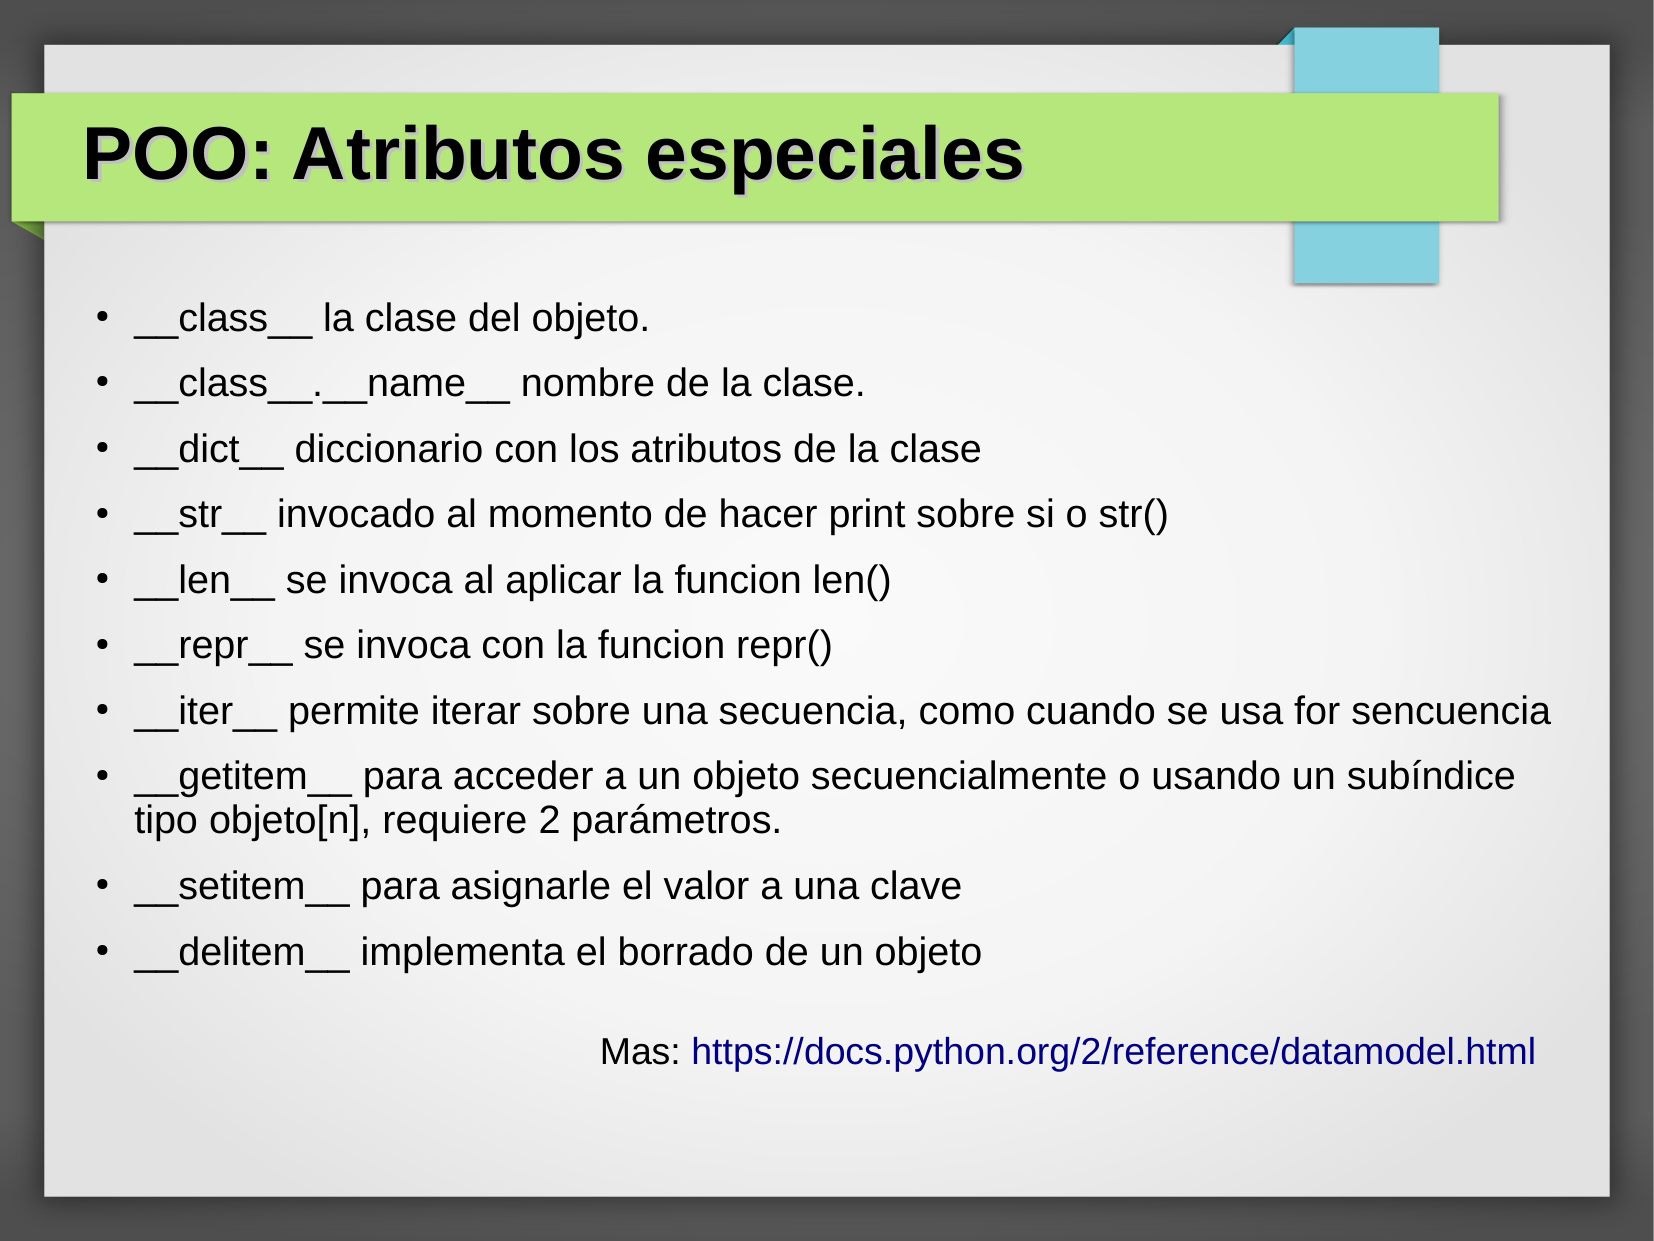

# POO: Atributos especiales
__class__ la clase del objeto.
__class__.__name__ nombre de la clase.
__dict__ diccionario con los atributos de la clase
__str__ invocado al momento de hacer print sobre si o str()
__len__ se invoca al aplicar la funcion len()
__repr__ se invoca con la funcion repr()
__iter__ permite iterar sobre una secuencia, como cuando se usa for sencuencia
__getitem__ para acceder a un objeto secuencialmente o usando un subíndice tipo objeto[n], requiere 2 parámetros.
__setitem__ para asignarle el valor a una clave
__delitem__ implementa el borrado de un objeto
Mas: https://docs.python.org/2/reference/datamodel.html